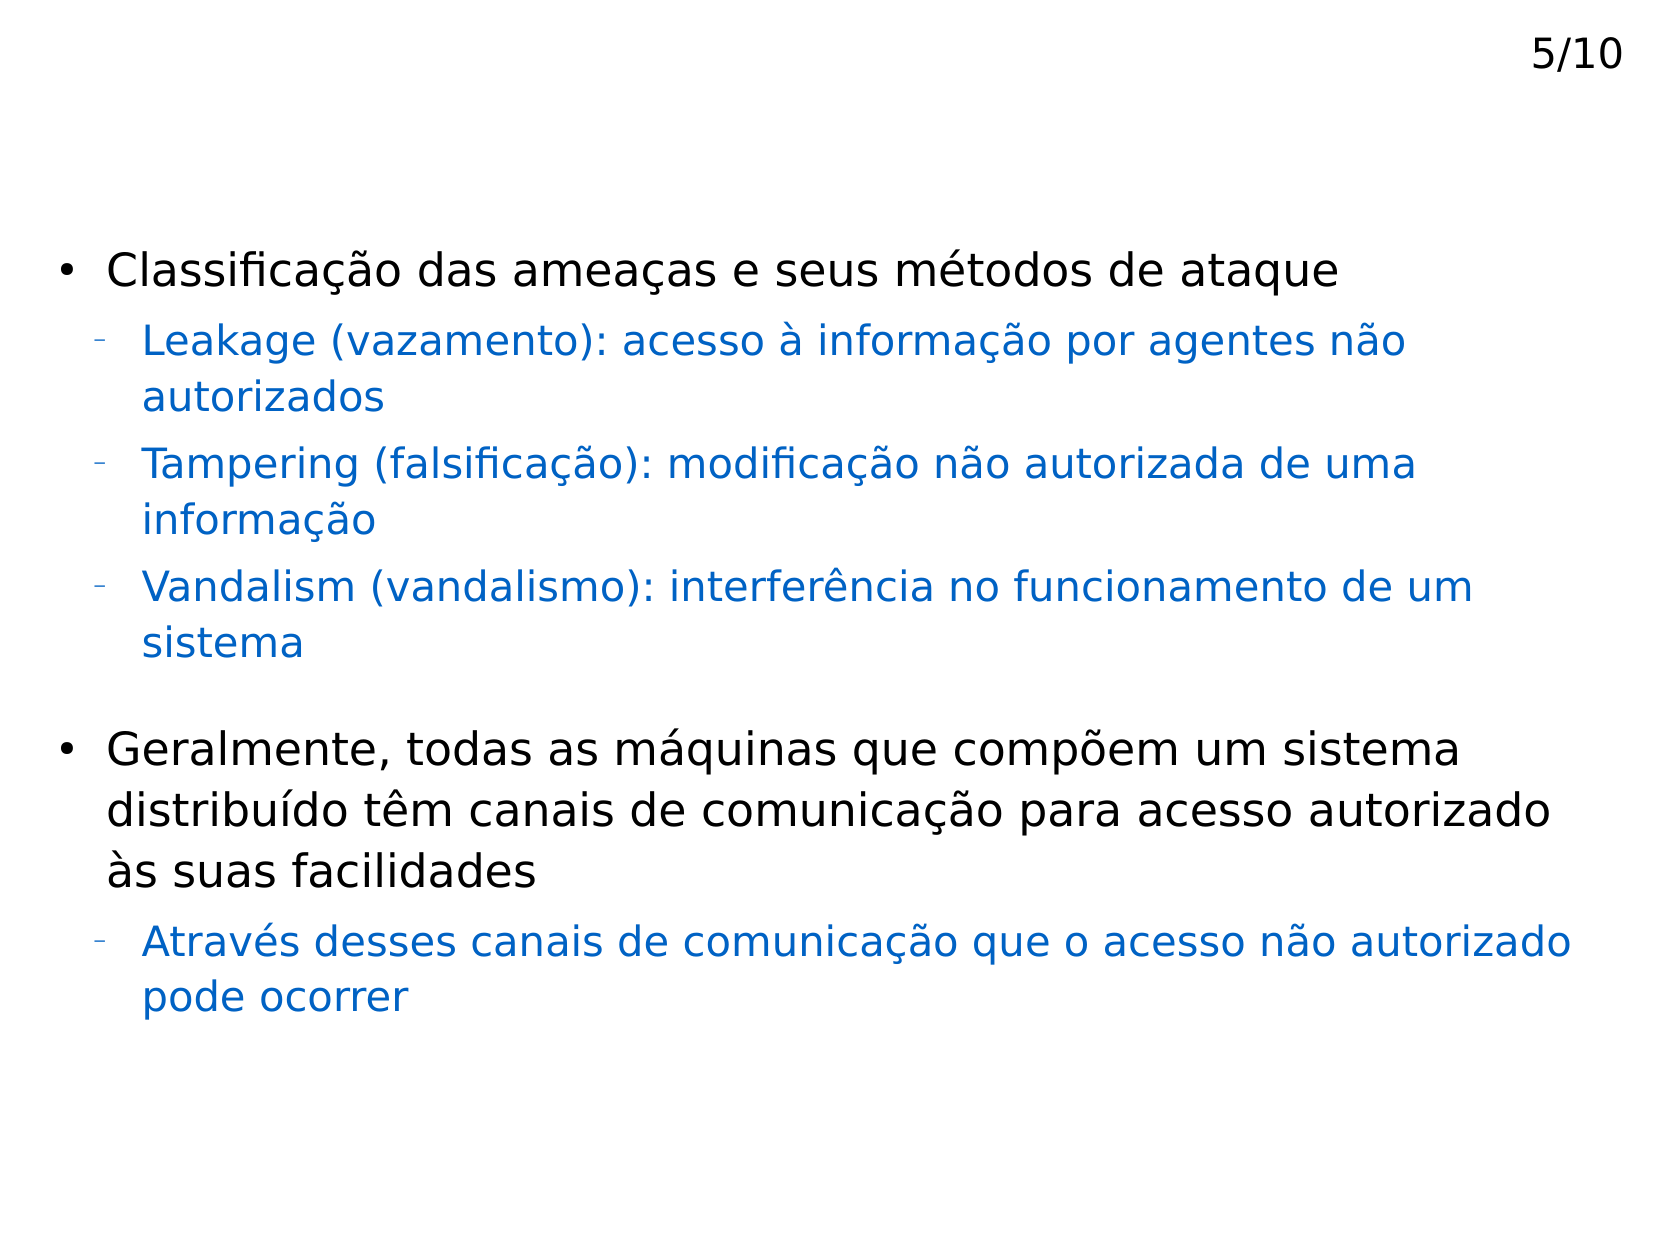

#
5
Classificação das ameaças e seus métodos de ataque
Leakage (vazamento): acesso à informação por agentes não autorizados
Tampering (falsificação): modificação não autorizada de uma informação
Vandalism (vandalismo): interferência no funcionamento de um sistema
Geralmente, todas as máquinas que compõem um sistema distribuído têm canais de comunicação para acesso autorizado às suas facilidades
Através desses canais de comunicação que o acesso não autorizado pode ocorrer